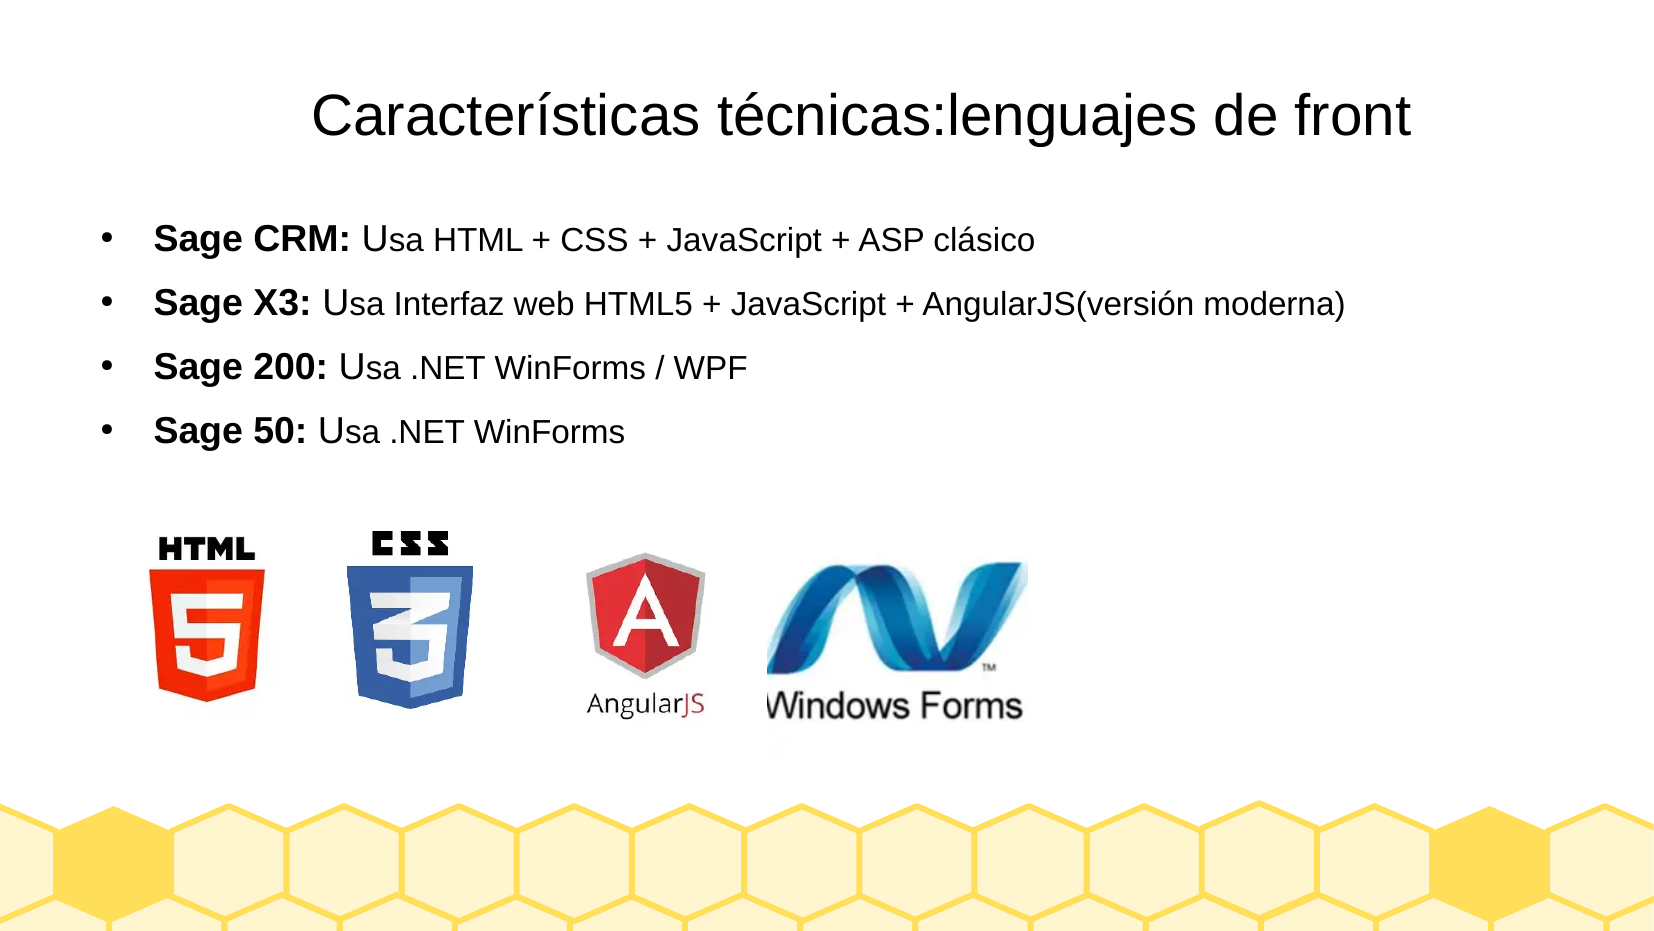

# Características técnicas:lenguajes de front
Sage CRM: Usa HTML + CSS + JavaScript + ASP clásico
Sage X3: Usa Interfaz web HTML5 + JavaScript + AngularJS(versión moderna)
Sage 200: Usa .NET WinForms / WPF
Sage 50: Usa .NET WinForms